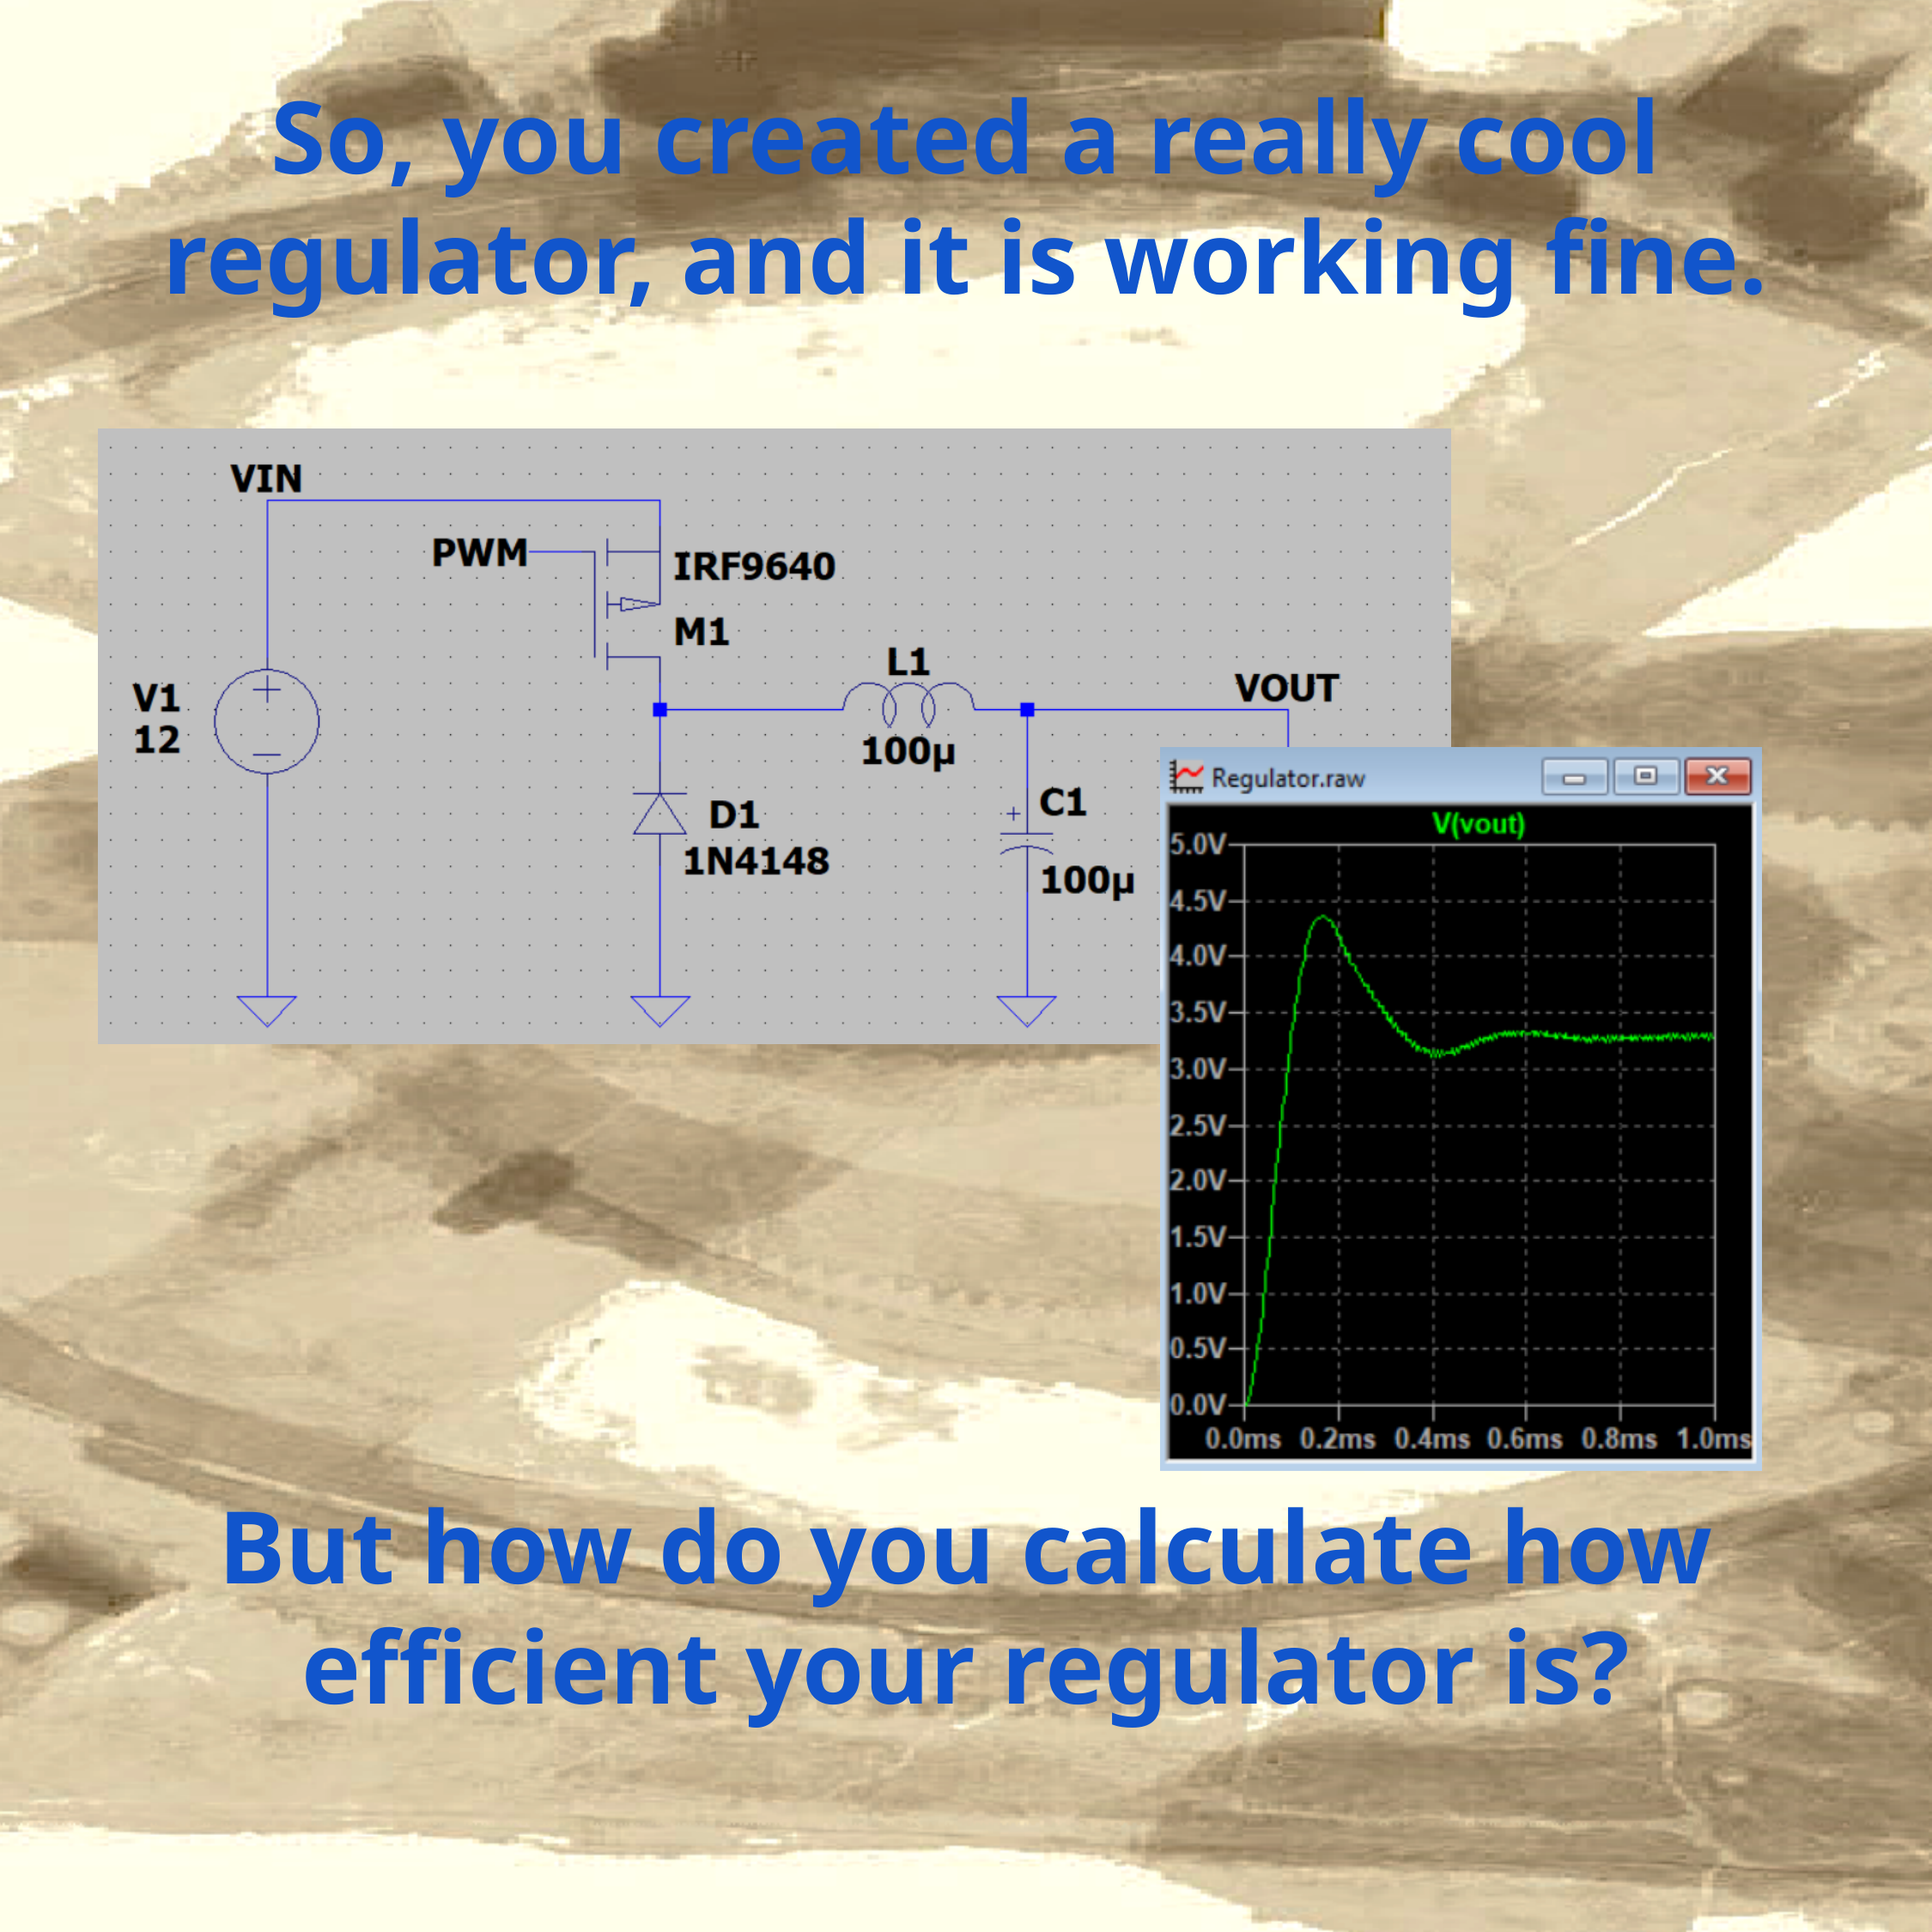

So, you created a really cool regulator, and it is working fine.
But how do you calculate how efficient your regulator is?